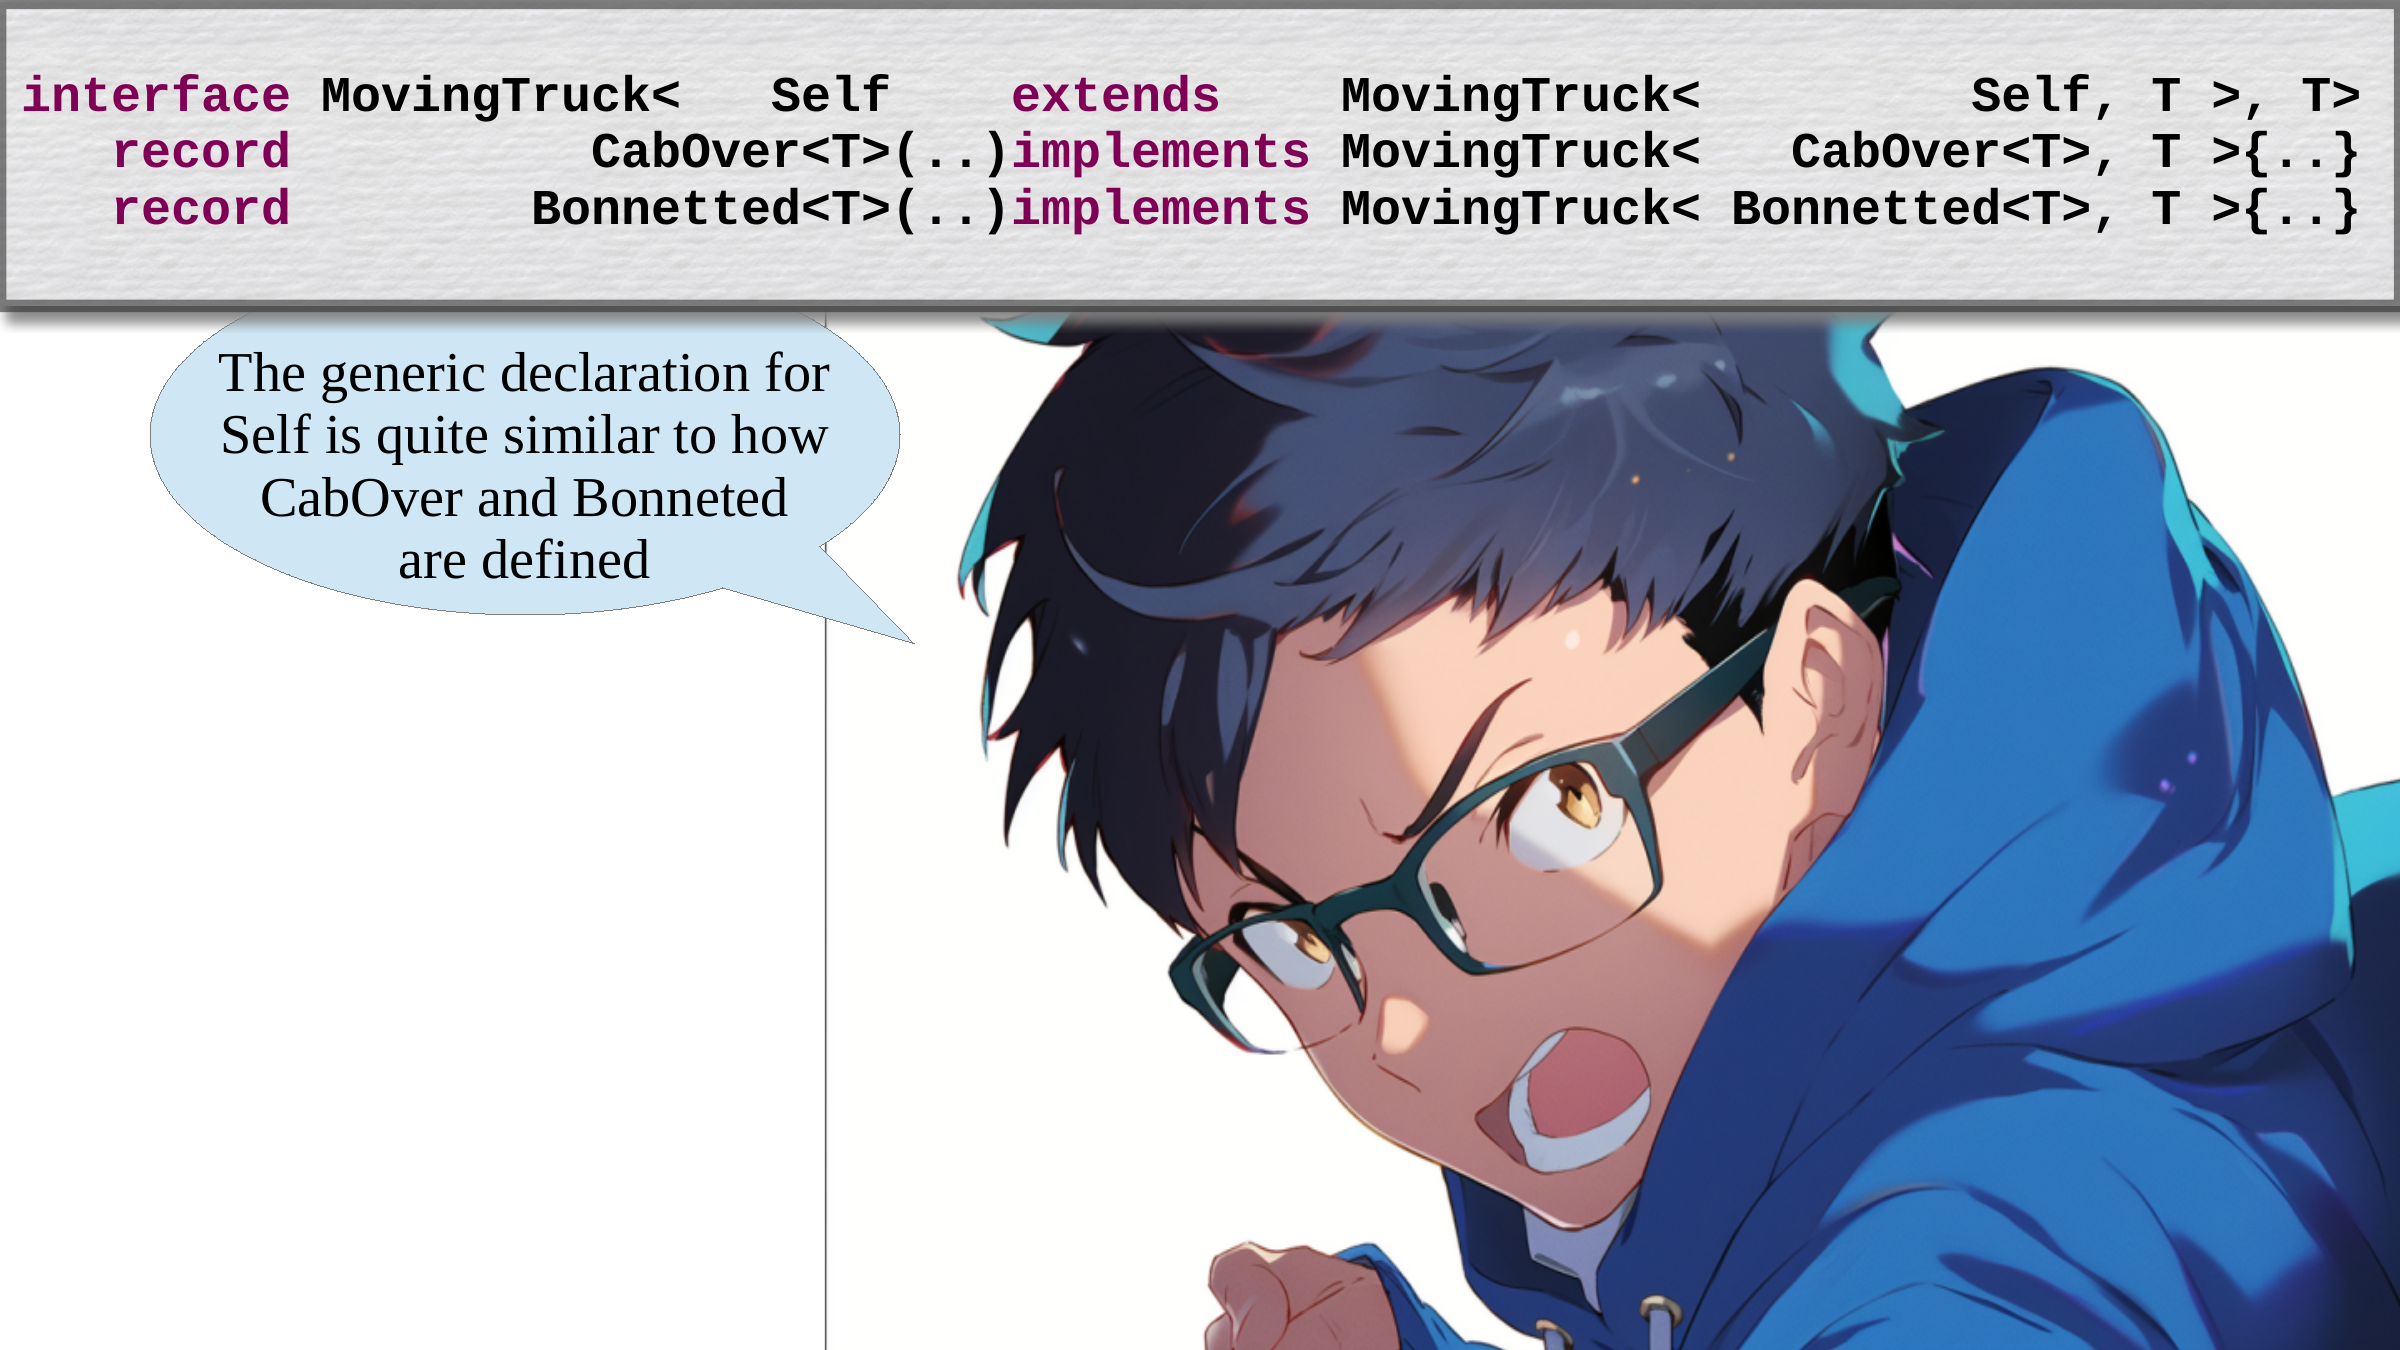

interface MovingTruck< Self extends MovingTruck< Self, T >, T>
 record CabOver<T>(..)implements MovingTruck< CabOver<T>, T >{..}
 record Bonnetted<T>(..)implements MovingTruck< Bonnetted<T>, T >{..}
The generic declaration for
Self is quite similar to how
CabOver and Bonneted
are defined